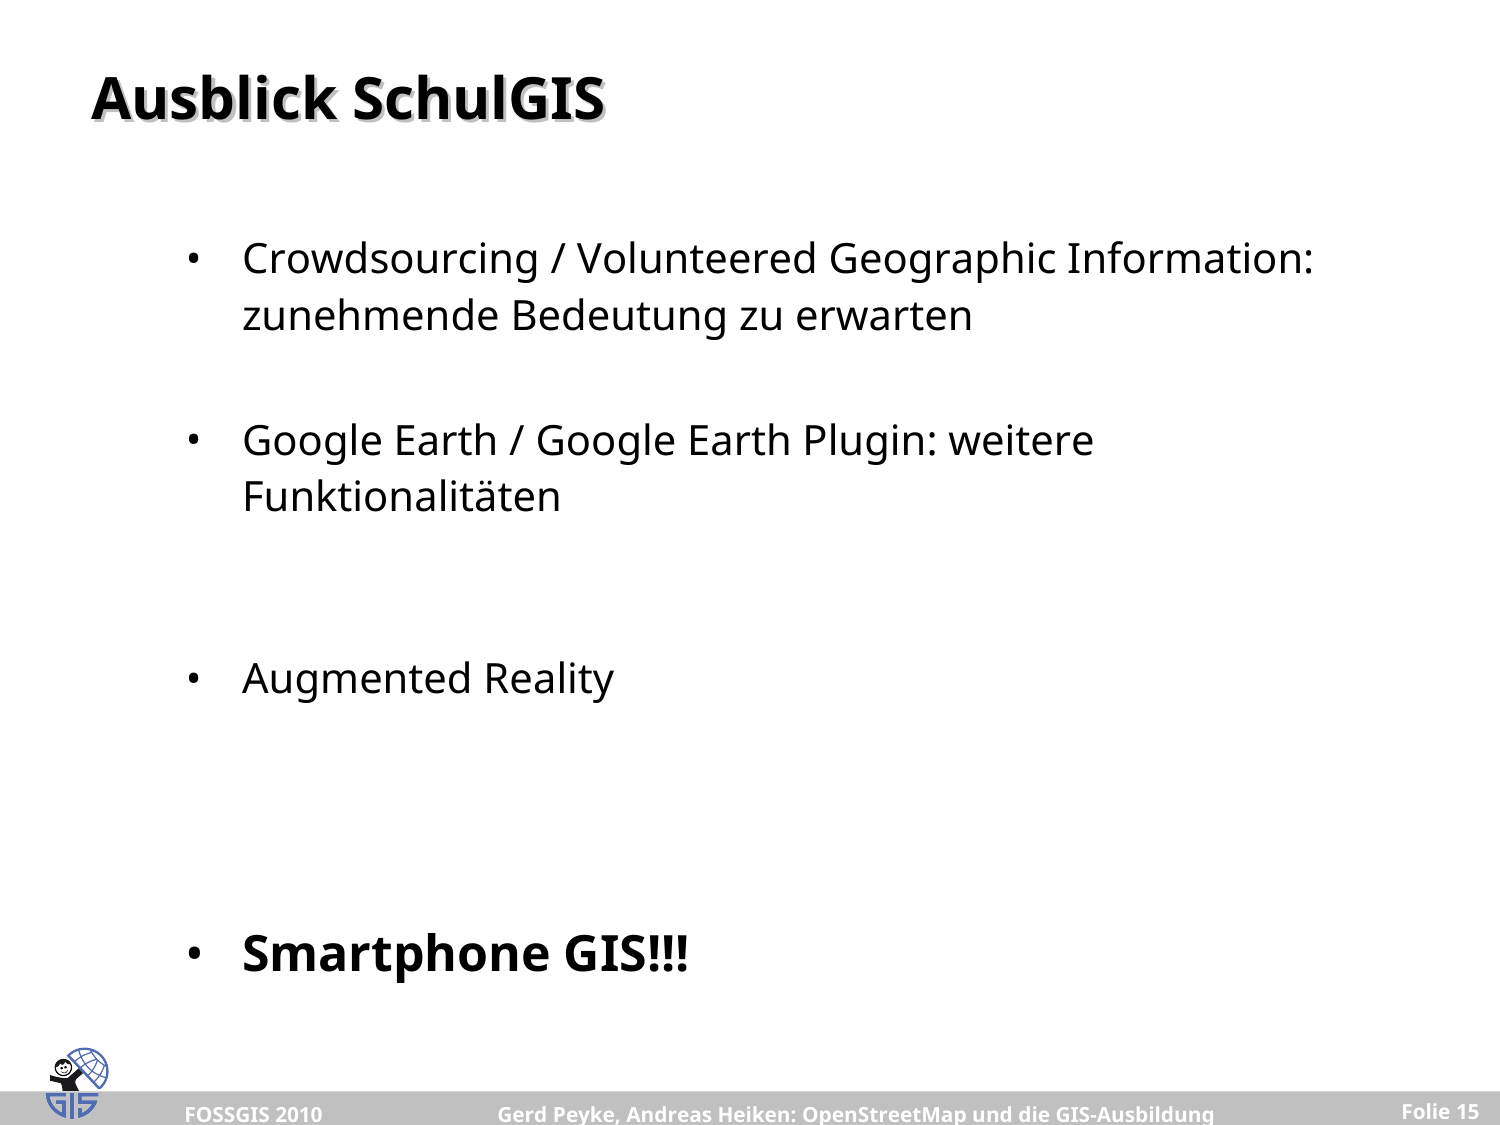

# Ausblick SchulGIS
Crowdsourcing / Volunteered Geographic Information:
zunehmende Bedeutung zu erwarten
Google Earth / Google Earth Plugin: weitere Funktionalitäten
Augmented Reality
Smartphone GIS!!!
15
17. Februar 2010
Mündliche Promotionsprüfung - Heiken